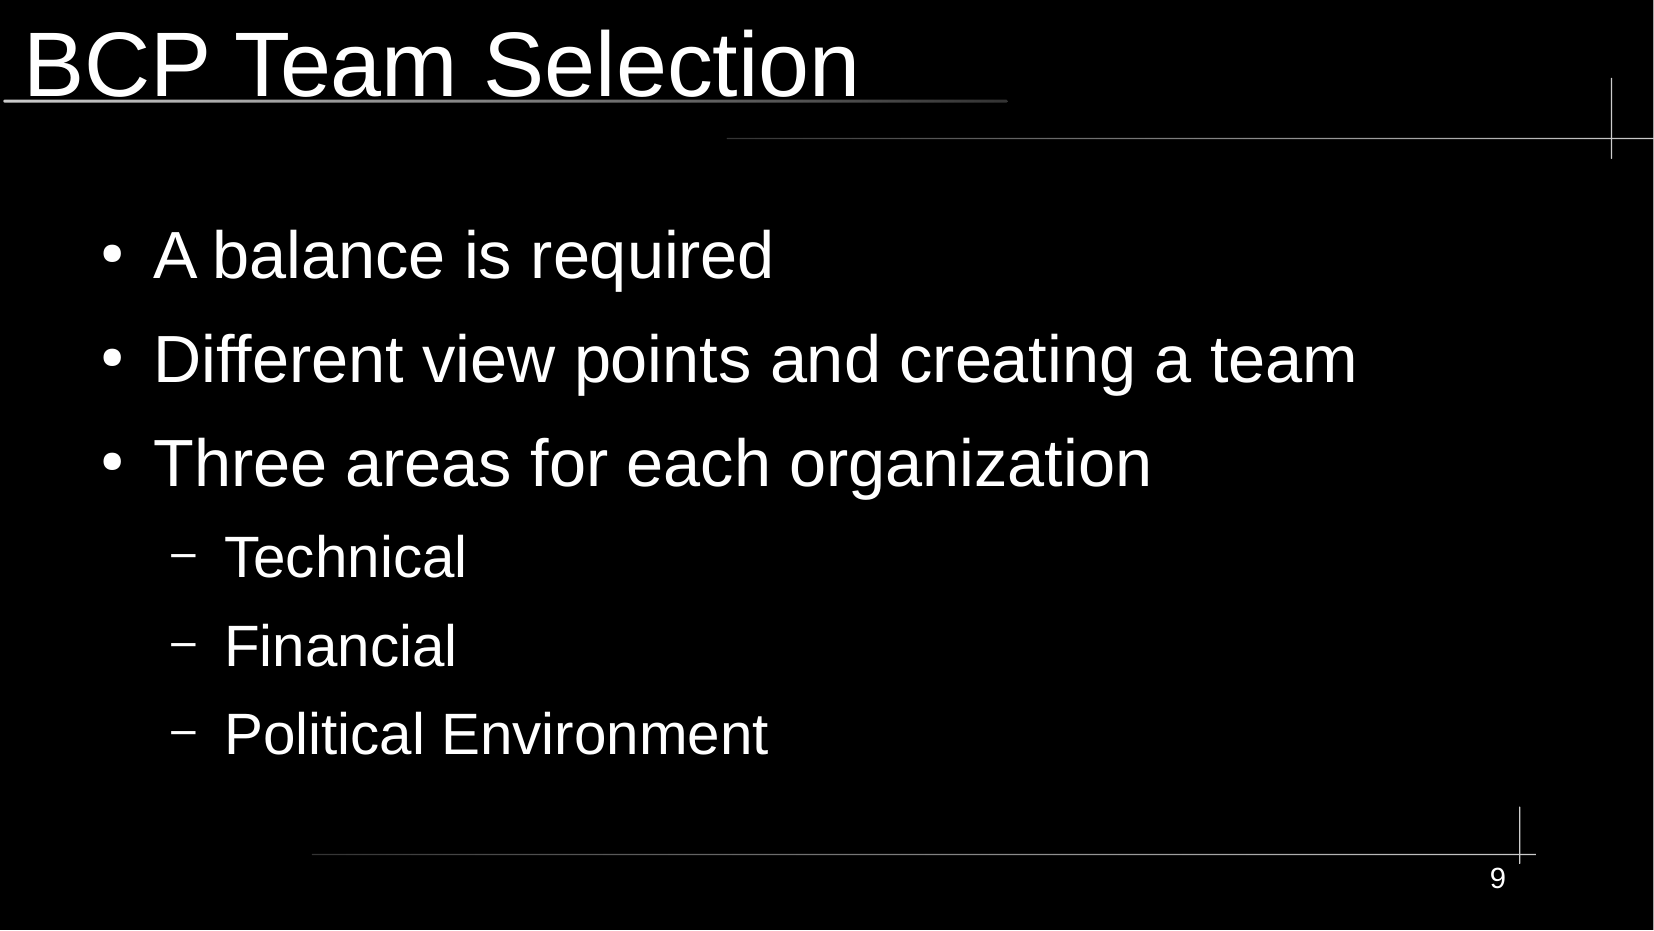

# BCP Team Selection
A balance is required
Different view points and creating a team
Three areas for each organization
Technical
Financial
Political Environment
9